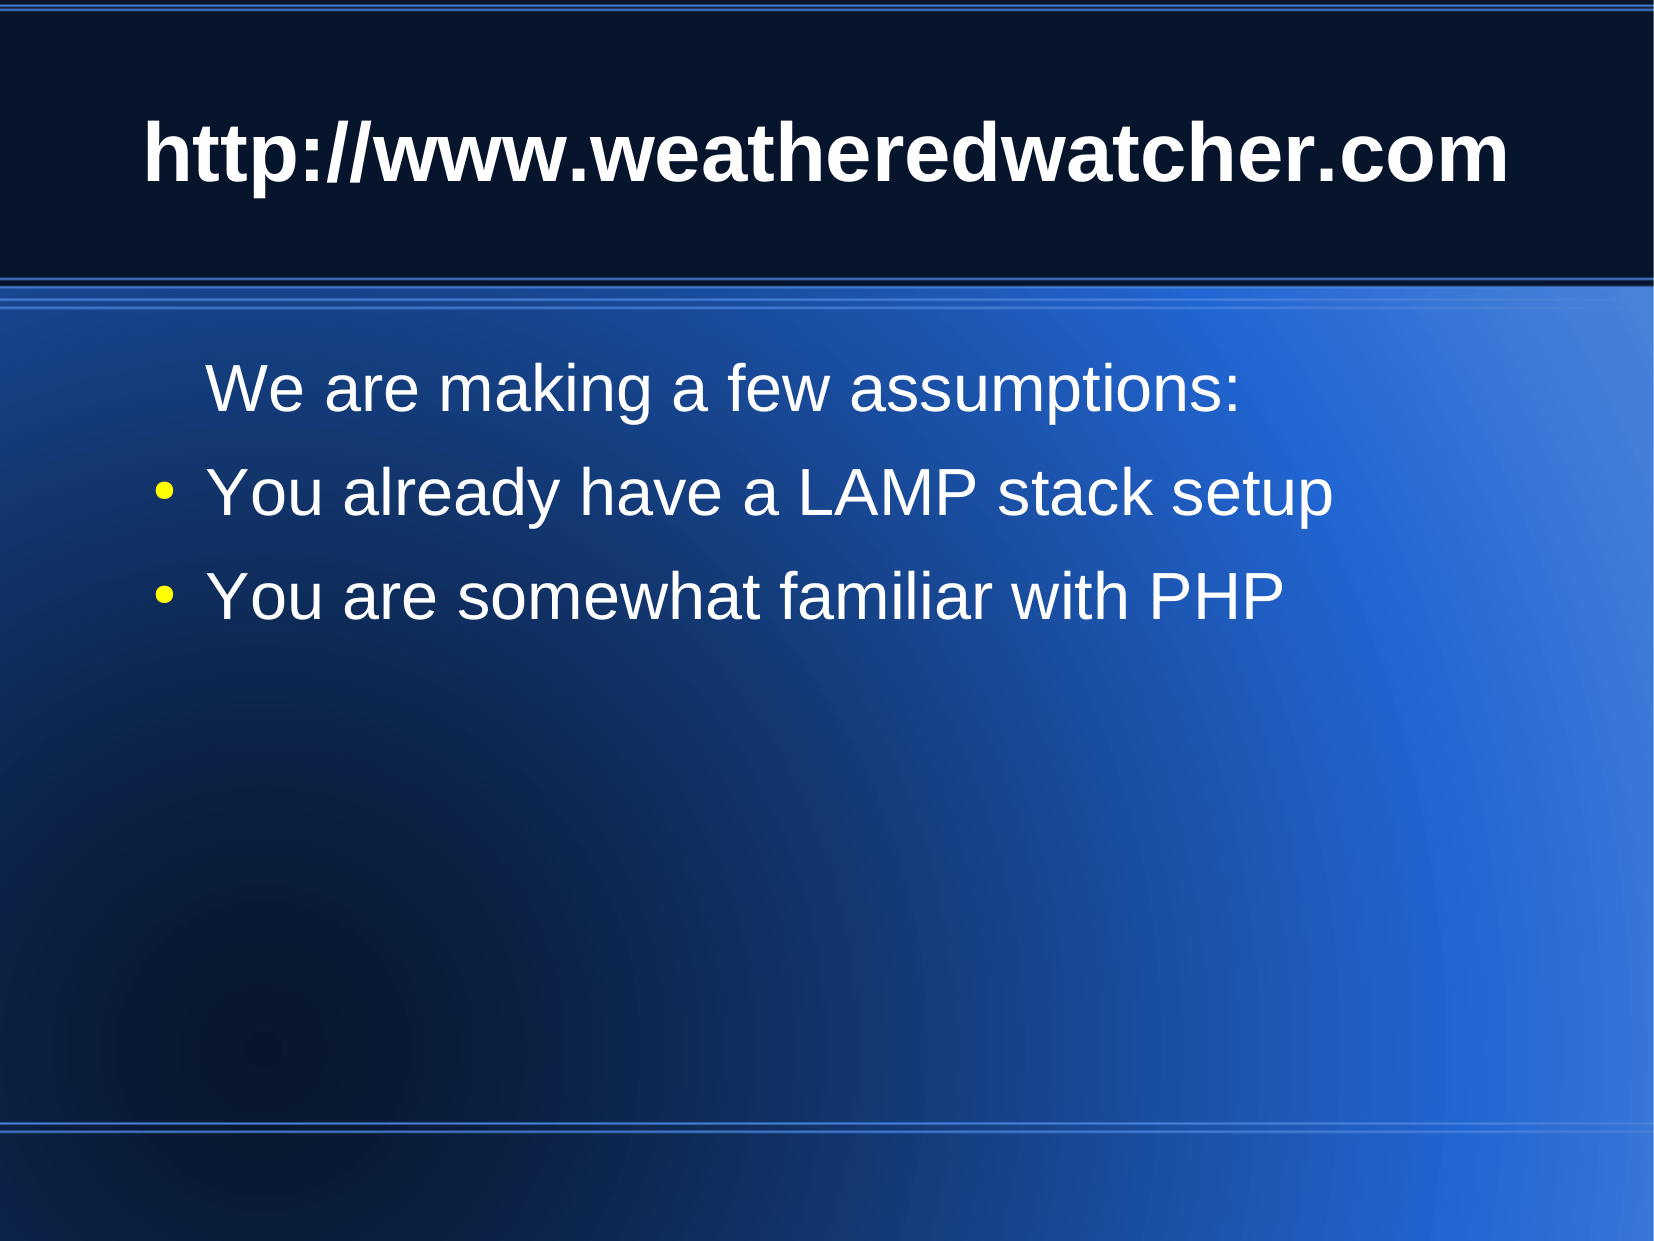

# http://www.weatheredwatcher.com
We are making a few assumptions:
You already have a LAMP stack setup
You are somewhat familiar with PHP